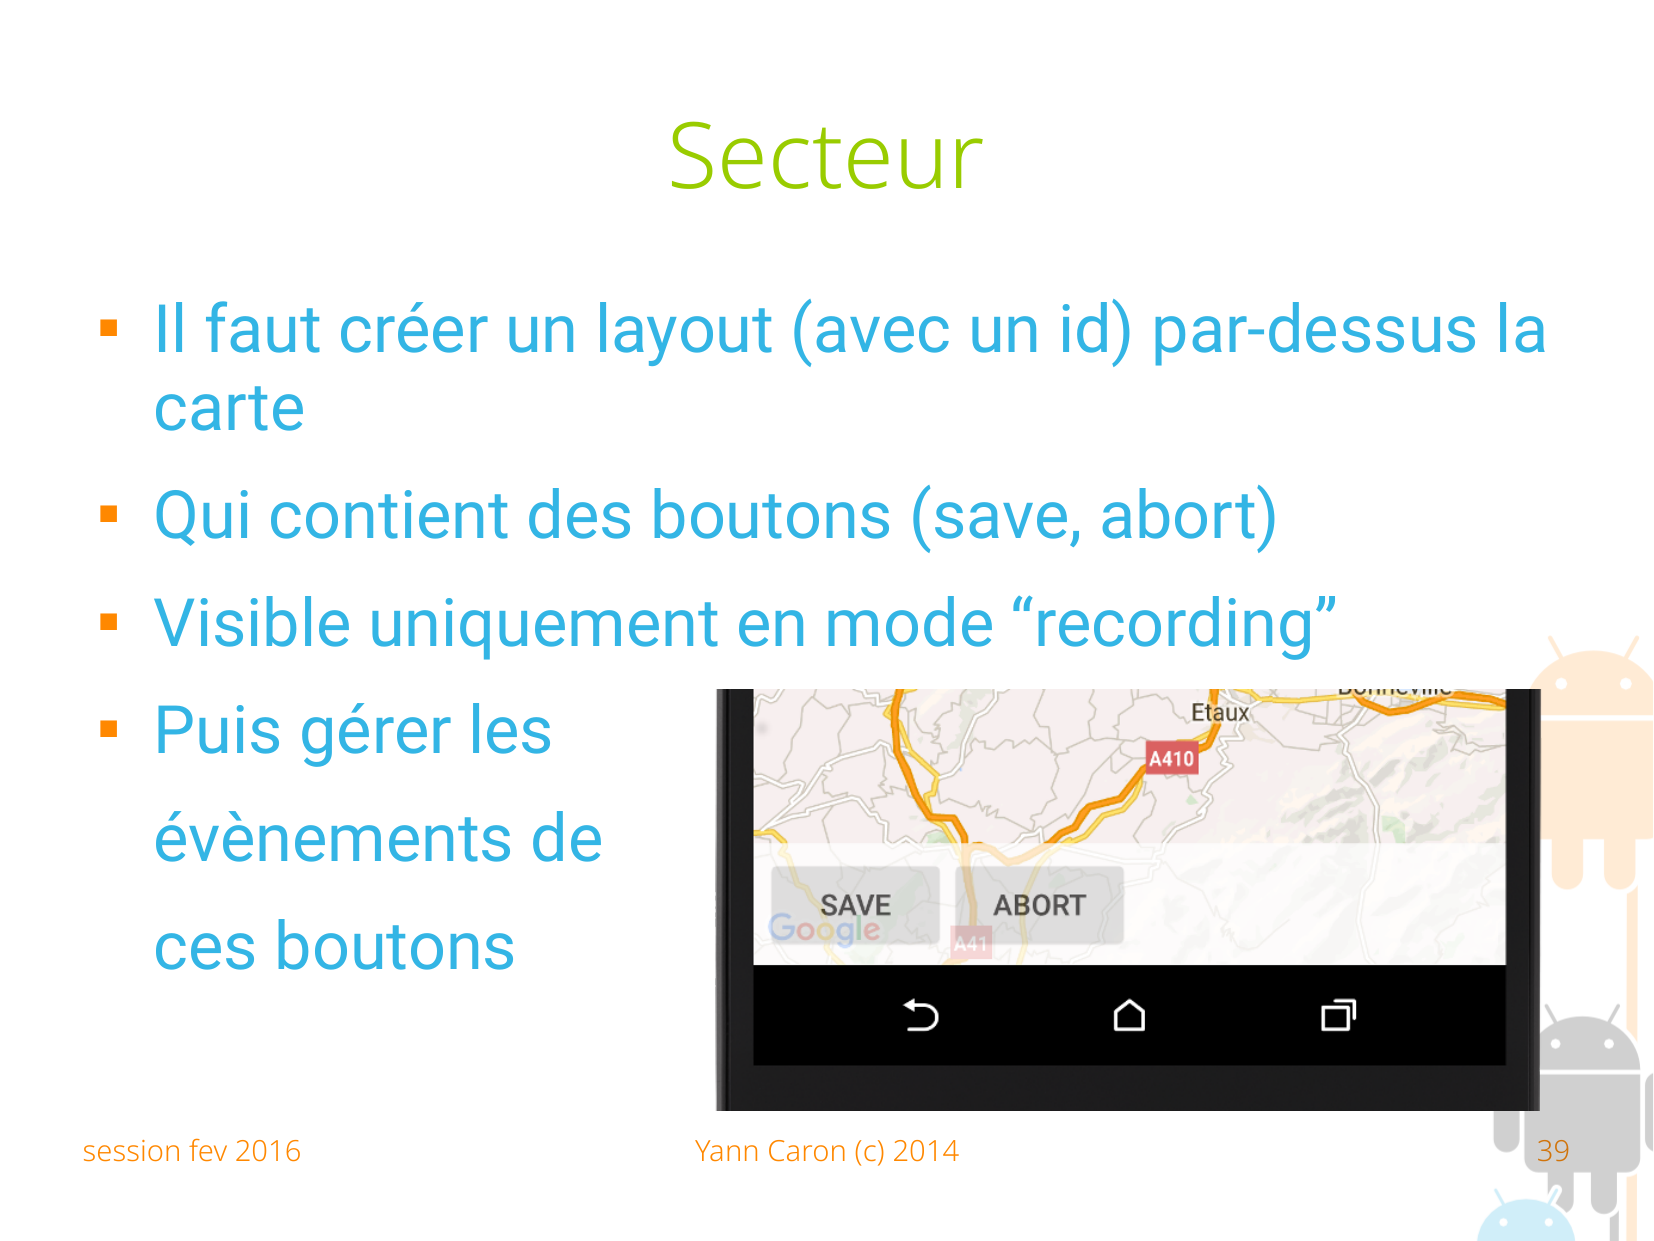

# Secteur
Il faut créer un layout (avec un id) par-dessus la carte
Qui contient des boutons (save, abort)
Visible uniquement en mode “recording”
Puis gérer les
évènements de
ces boutons
session fev 2016
Yann Caron (c) 2014
39